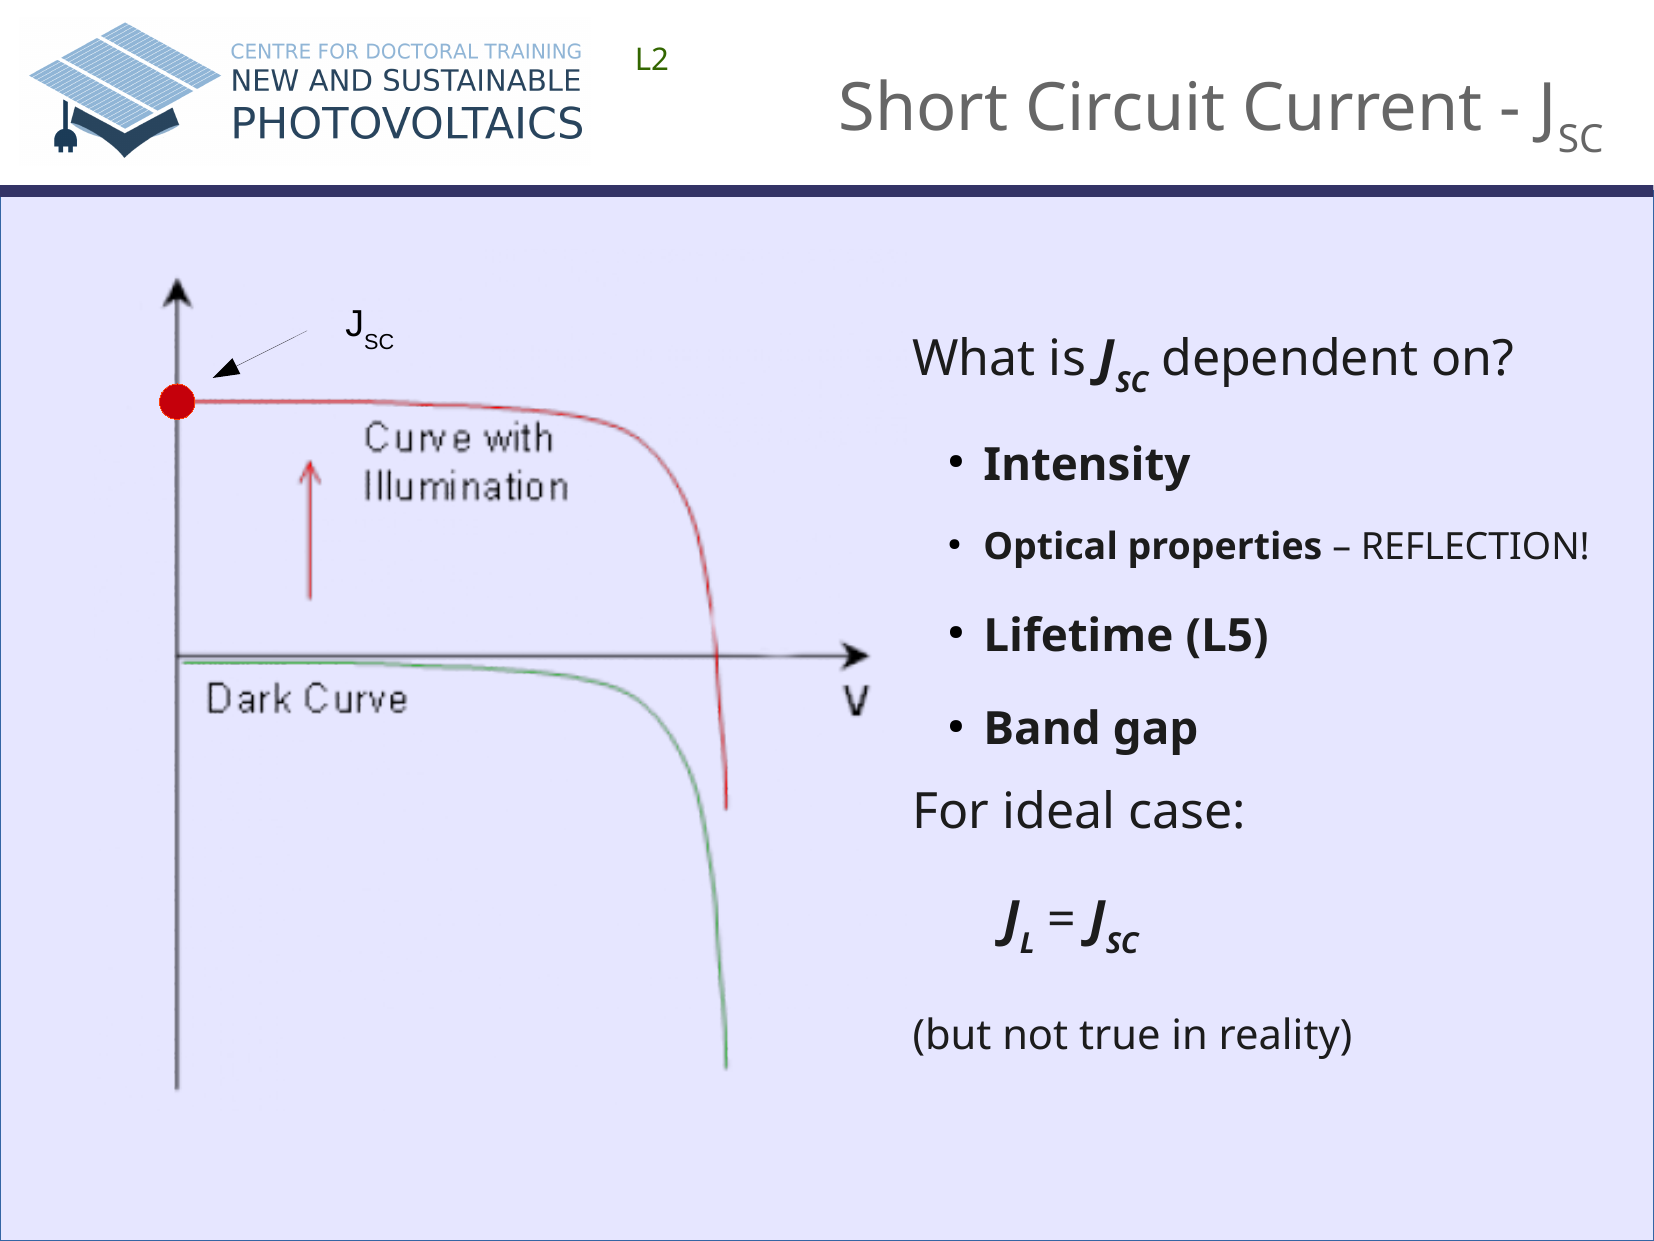

L2
Short Circuit Current - JSC
JSC
What is JSC dependent on?
Intensity
Optical properties – REFLECTION!
Lifetime (L5)
Band gap
For ideal case:
 JL = JSC
(but not true in reality)